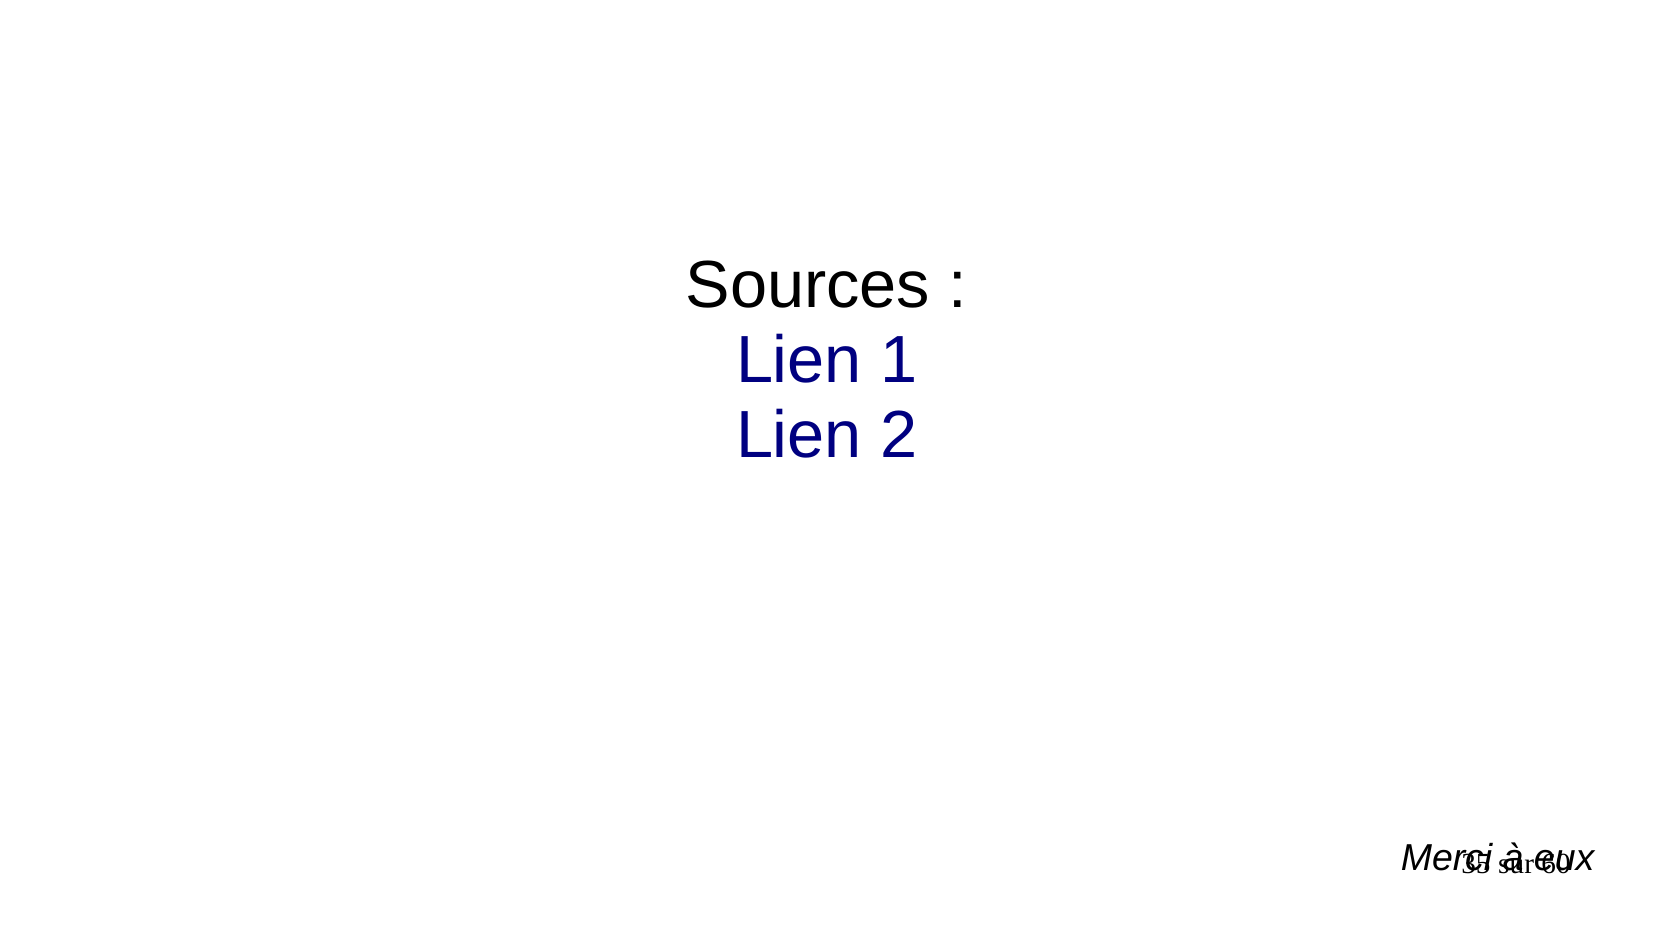

# Sources : Lien 1
Lien 2
Merci à eux
35